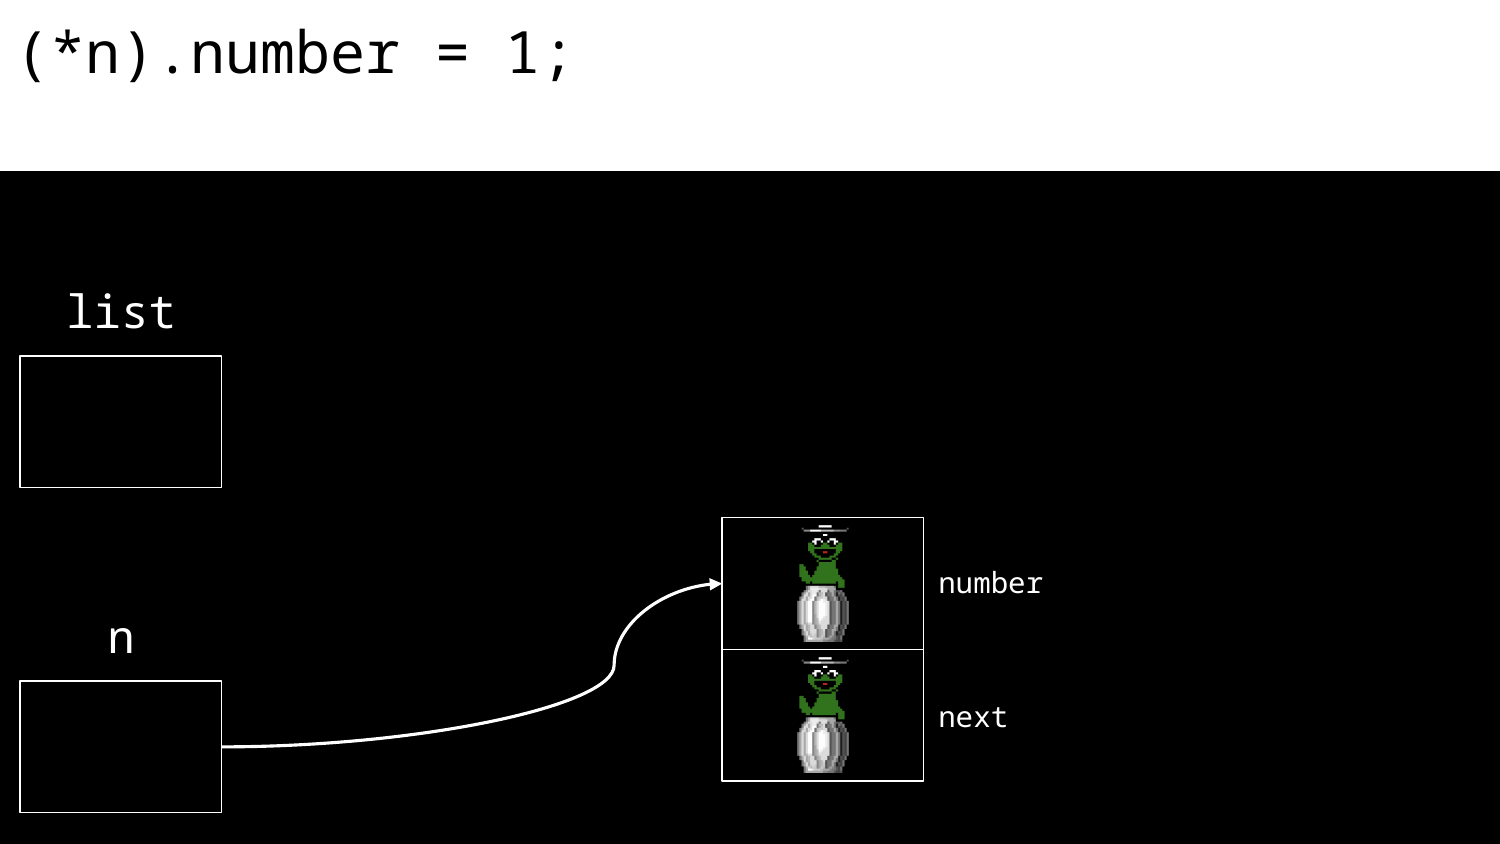

# (*n).number = 1;
list
number
n
next